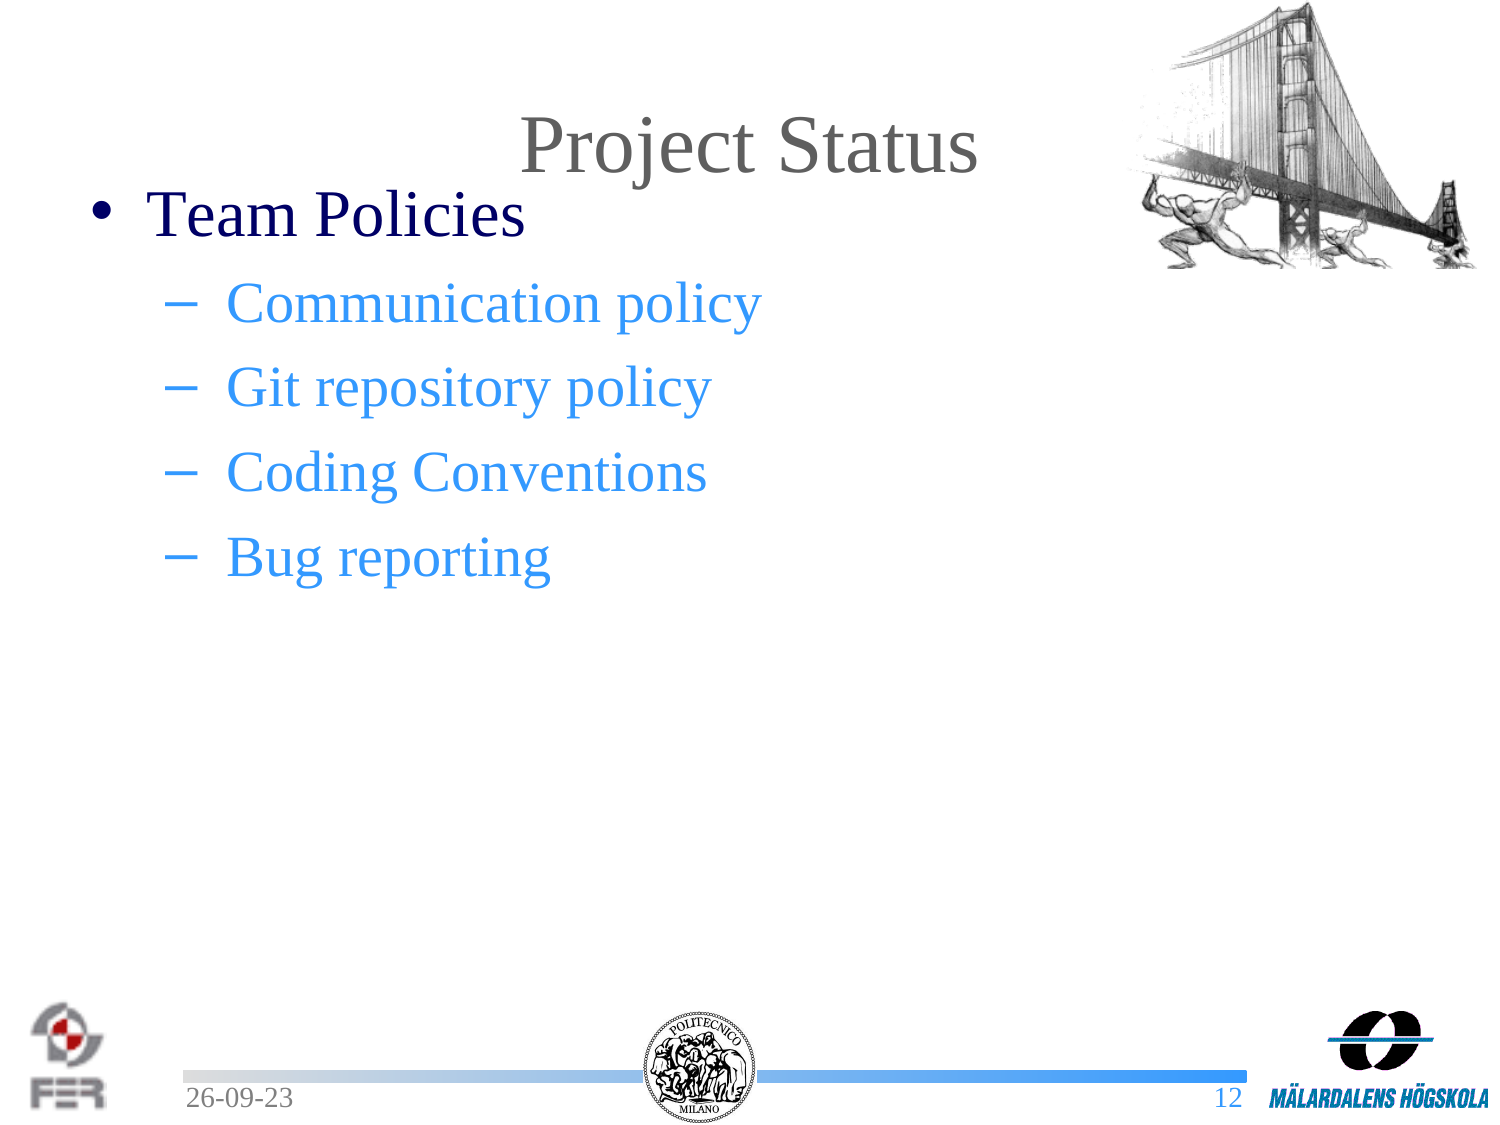

# Project Status
Team Policies
 Communication policy
 Git repository policy
 Coding Conventions
 Bug reporting
26-08-21